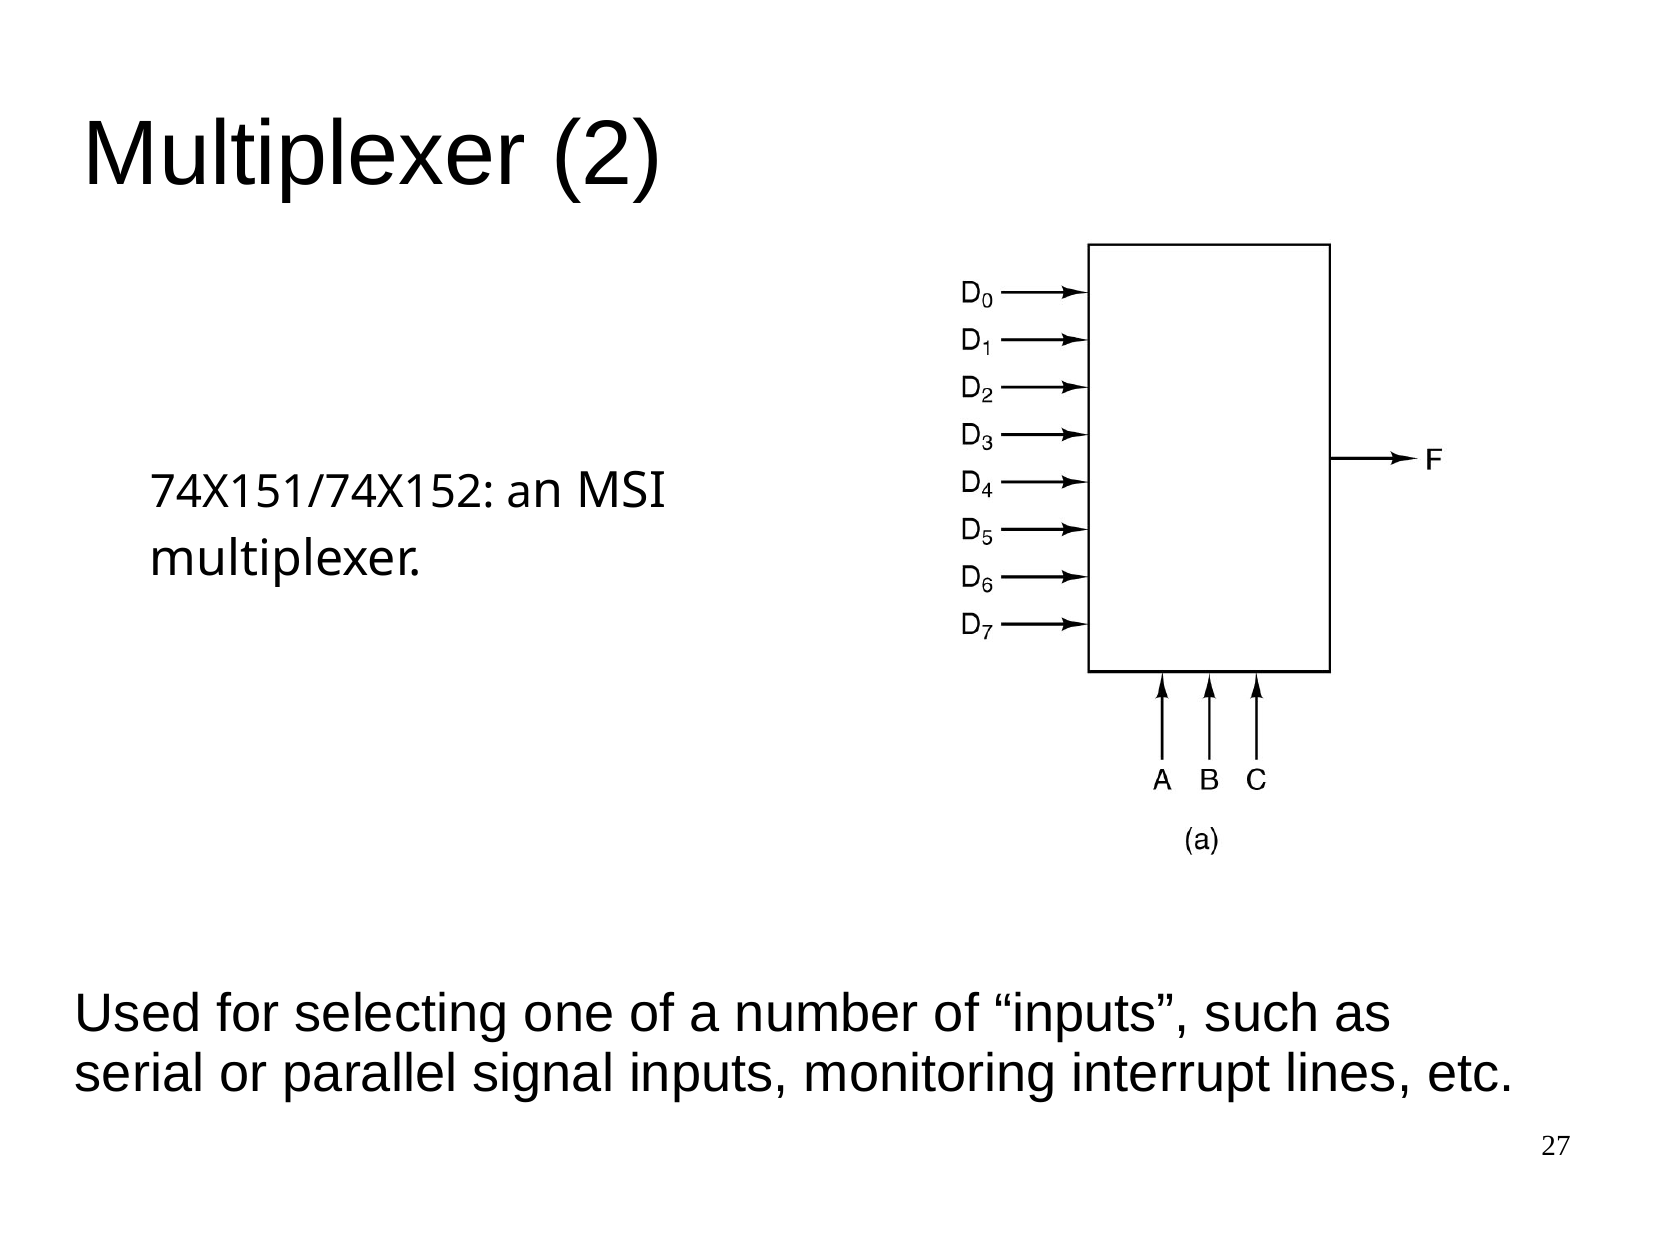

# Multiplexer (2)
74X151/74X152: an MSI multiplexer.
Used for selecting one of a number of “inputs”, such as serial or parallel signal inputs, monitoring interrupt lines, etc.
27